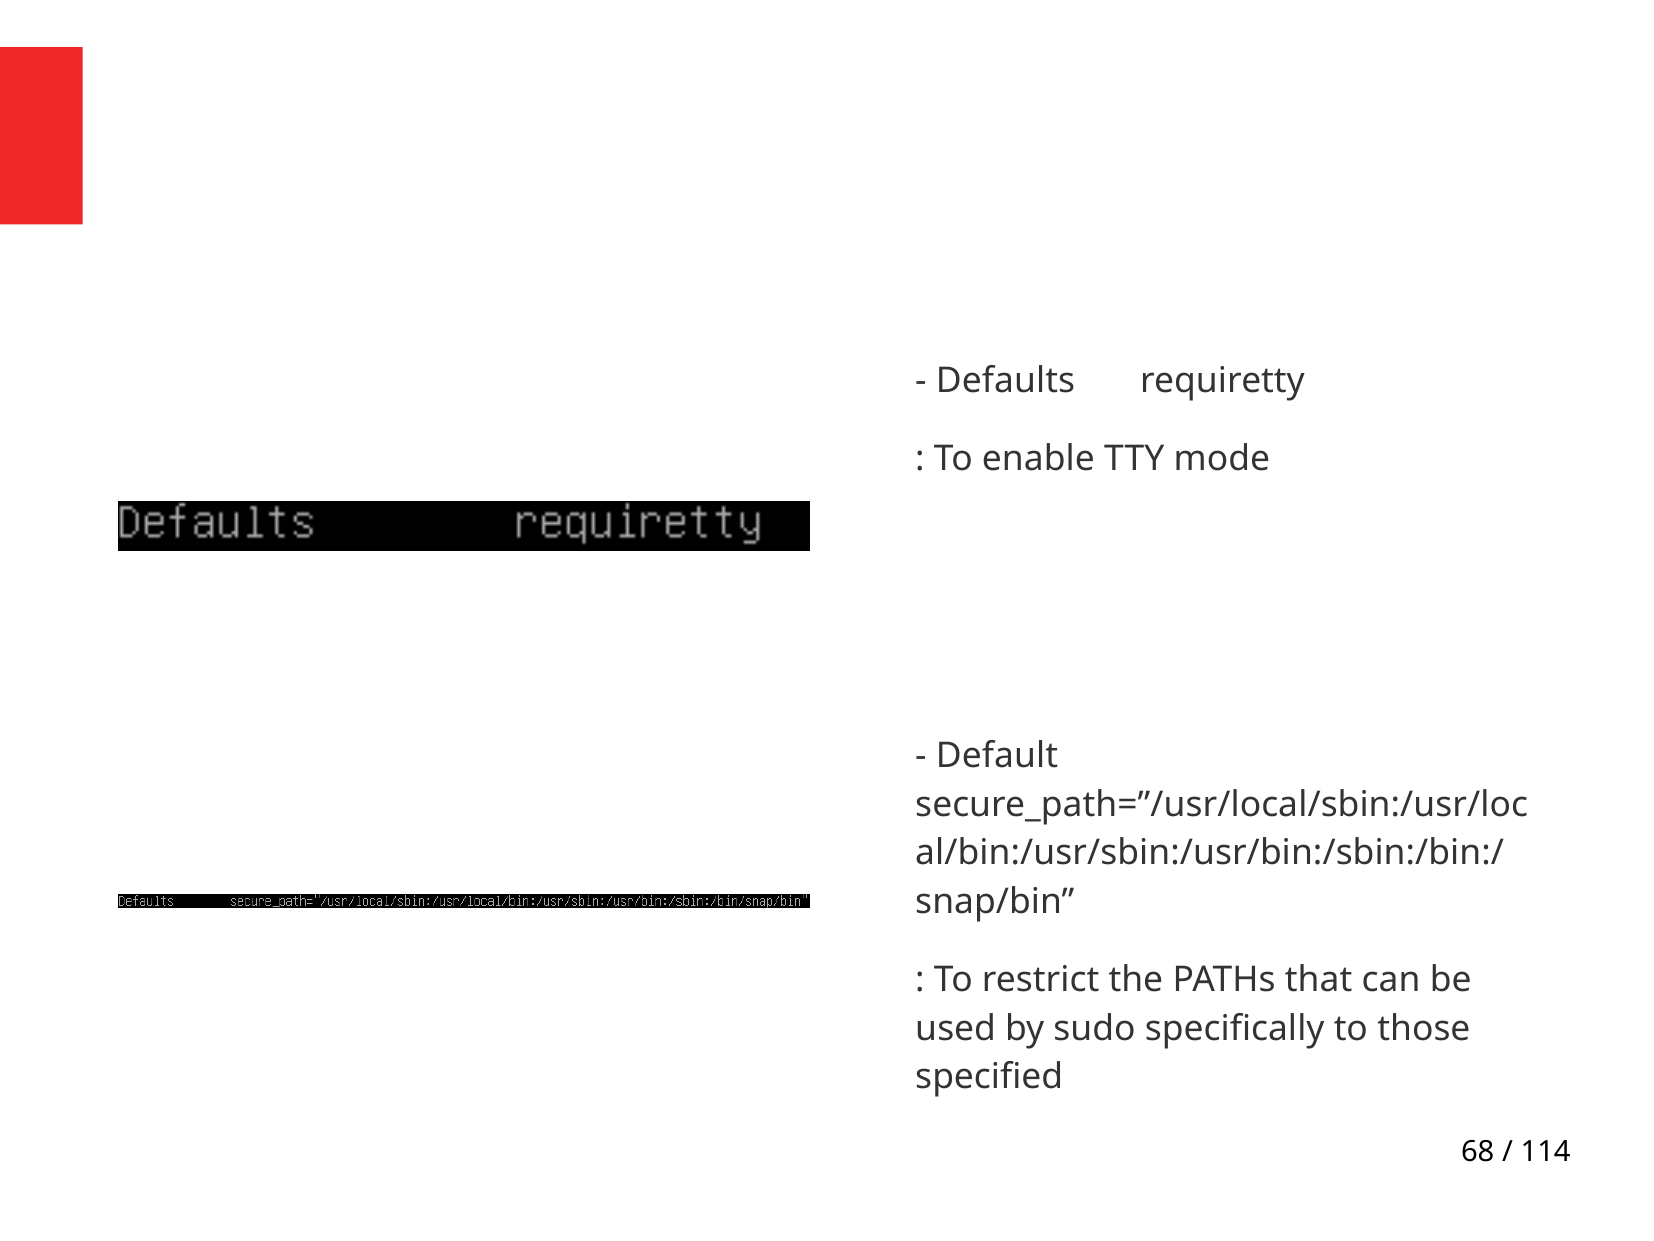

# - Defaults	requiretty
: To enable TTY mode
- Default secure_path=”/usr/local/sbin:/usr/local/bin:/usr/sbin:/usr/bin:/sbin:/bin:/snap/bin”
: To restrict the PATHs that can be used by sudo specifically to those specified
68